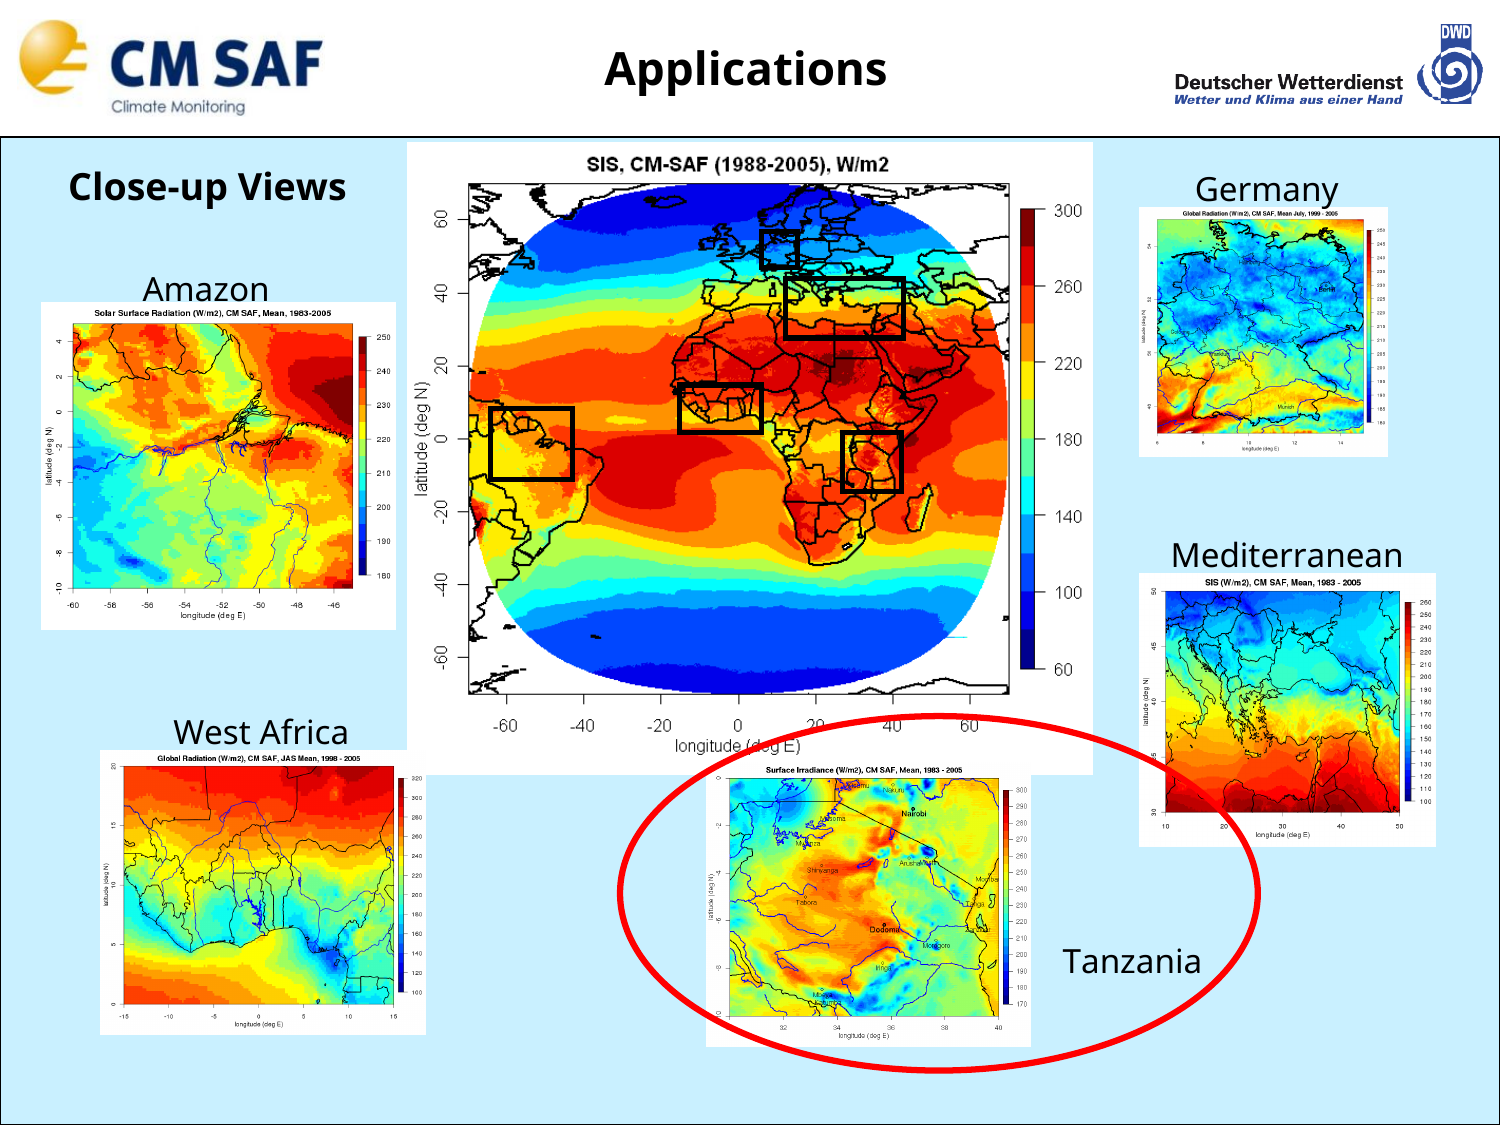

Applications
Close-up Views
Germany
Amazon
Mediterranean
West Africa
Tanzania